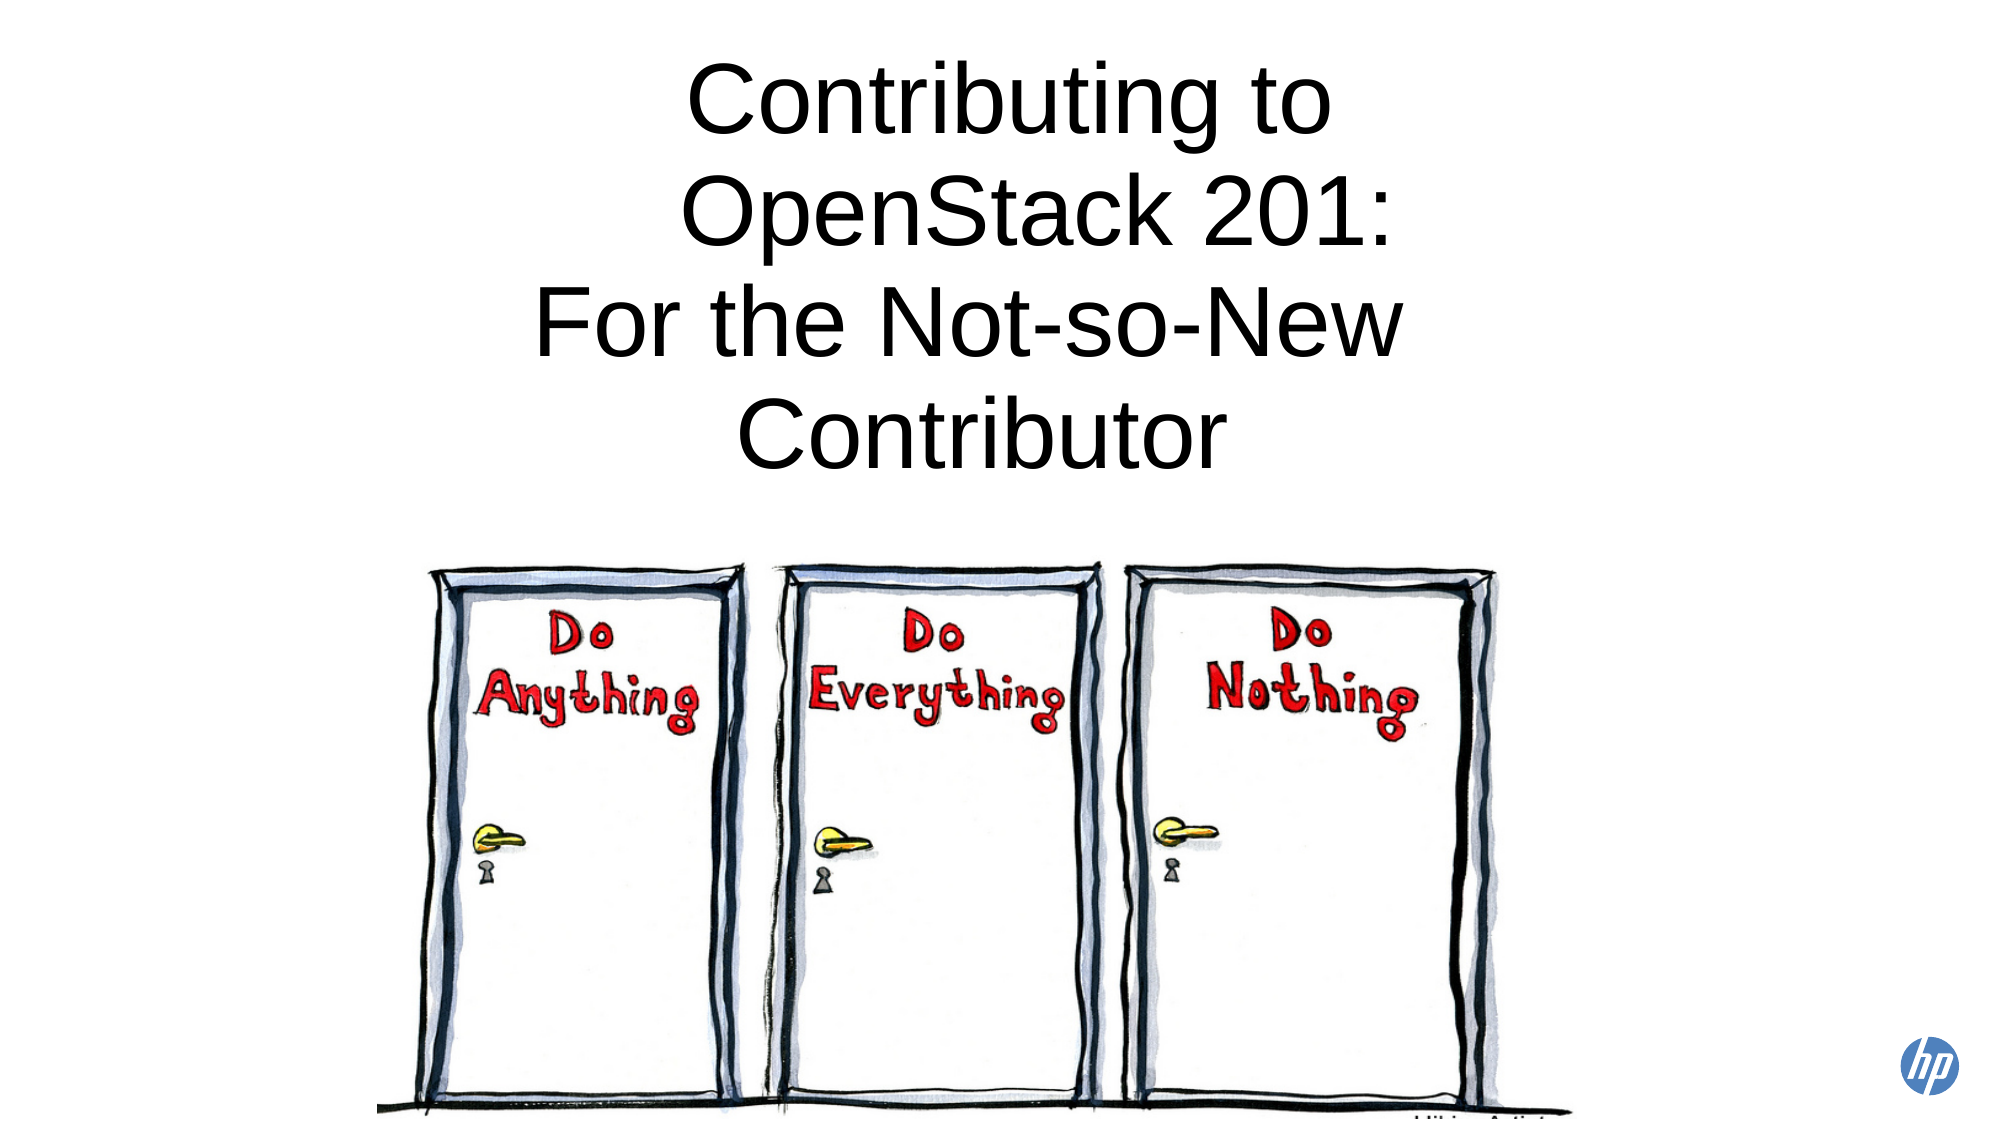

Contributing to
 OpenStack 201:
For the Not-so-New
Contributor